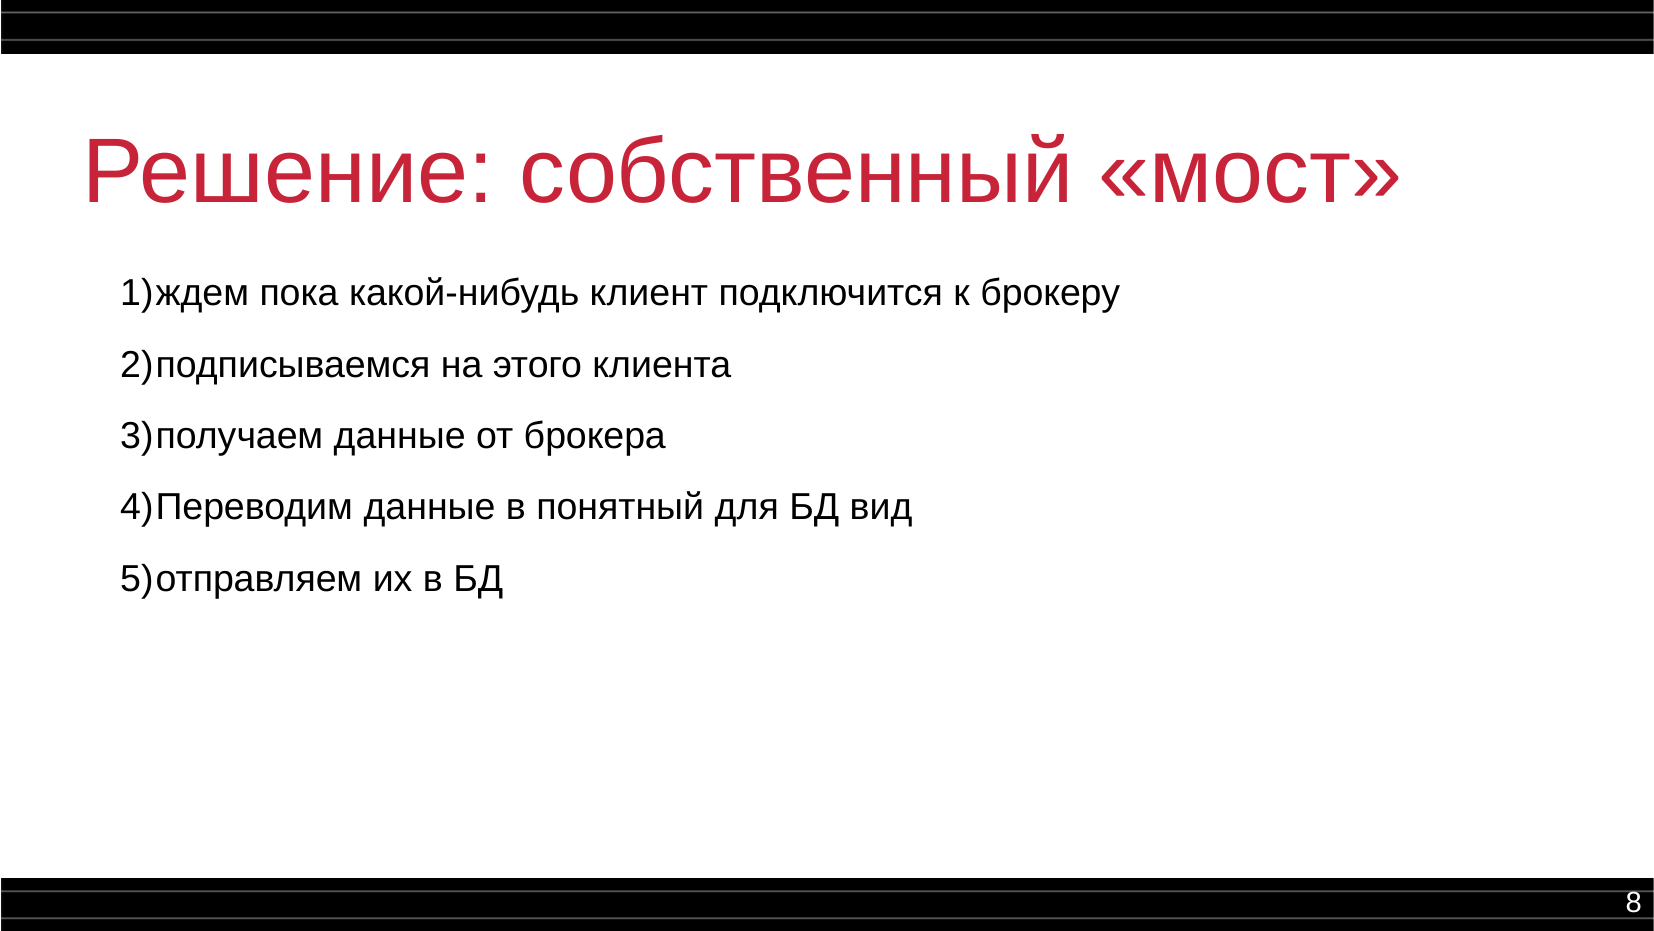

# Решение: собственный «мост»
ждем пока какой-нибудь клиент подключится к брокеру
подписываемся на этого клиента
получаем данные от брокера
Переводим данные в понятный для БД вид
отправляем их в БД